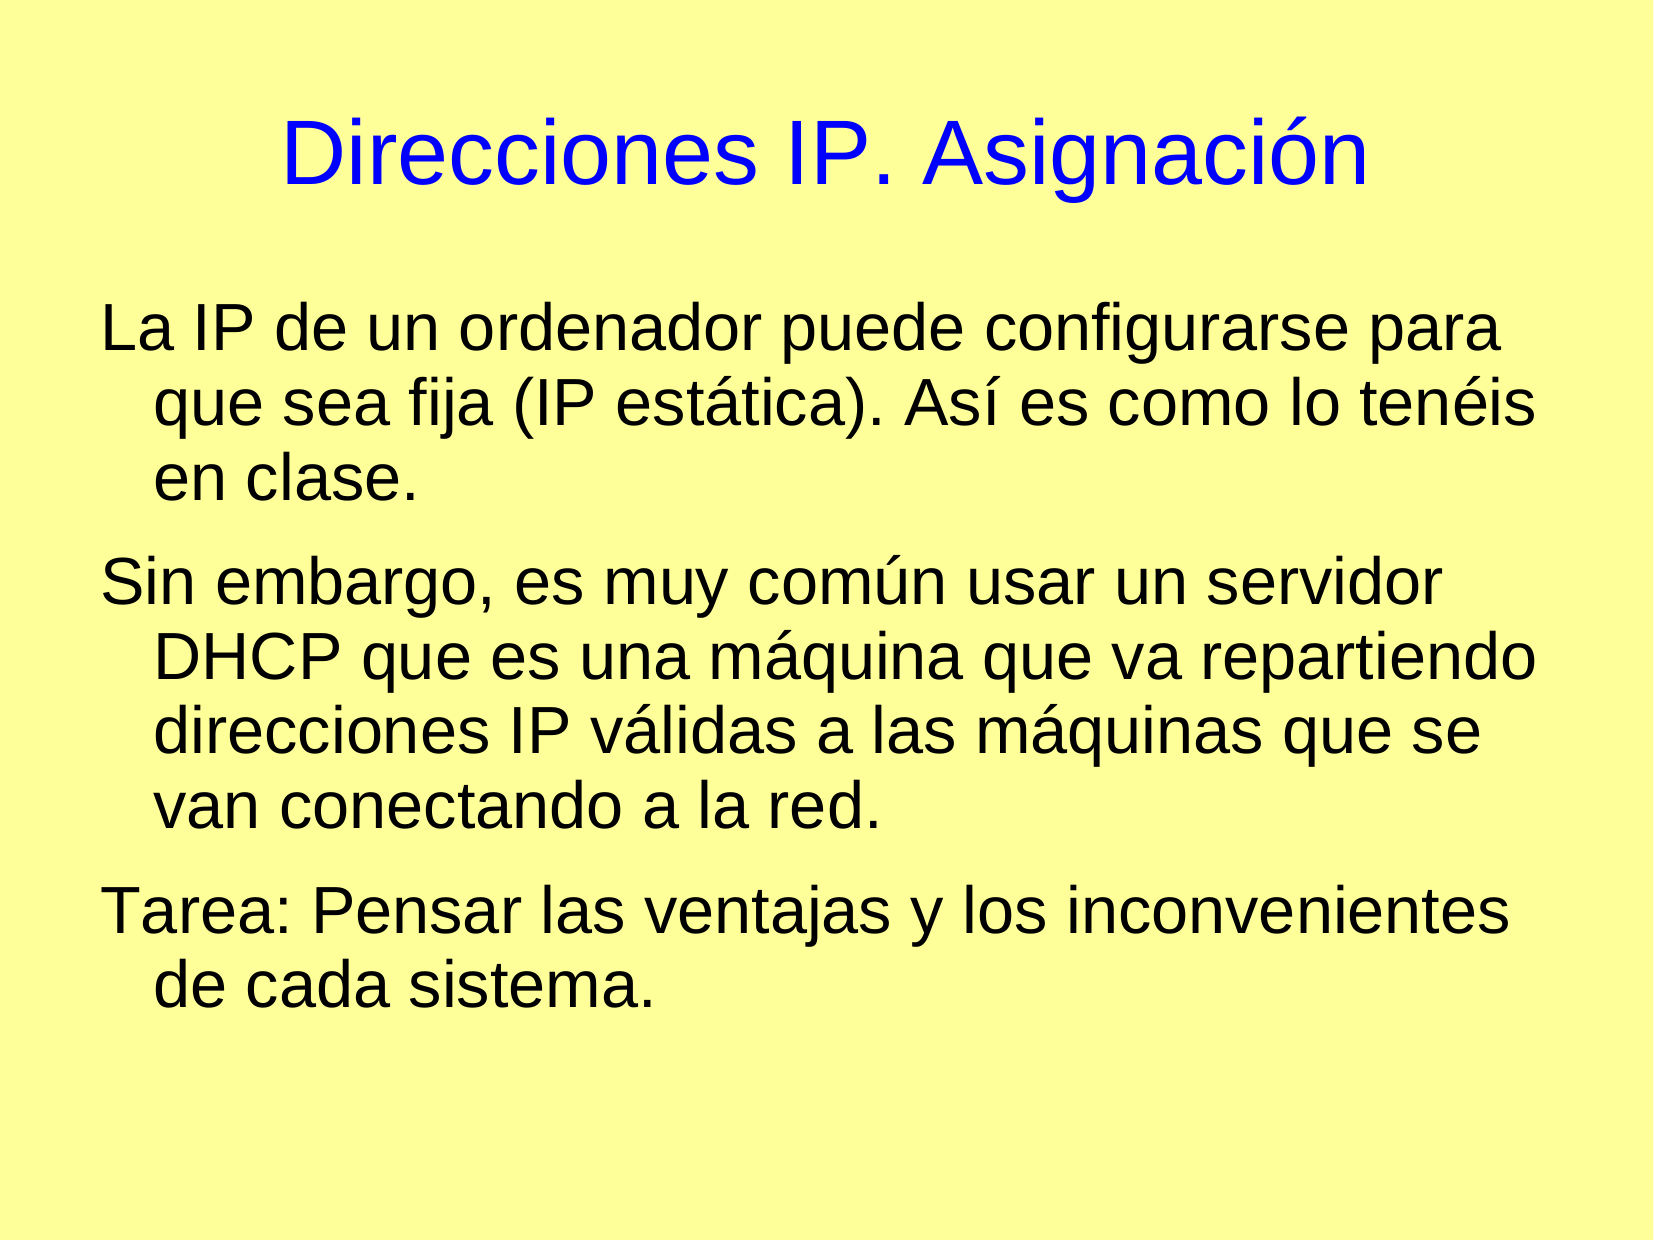

# Direcciones IP. Asignación
La IP de un ordenador puede configurarse para que sea fija (IP estática). Así es como lo tenéis en clase.
Sin embargo, es muy común usar un servidor DHCP que es una máquina que va repartiendo direcciones IP válidas a las máquinas que se van conectando a la red.
Tarea: Pensar las ventajas y los inconvenientes de cada sistema.